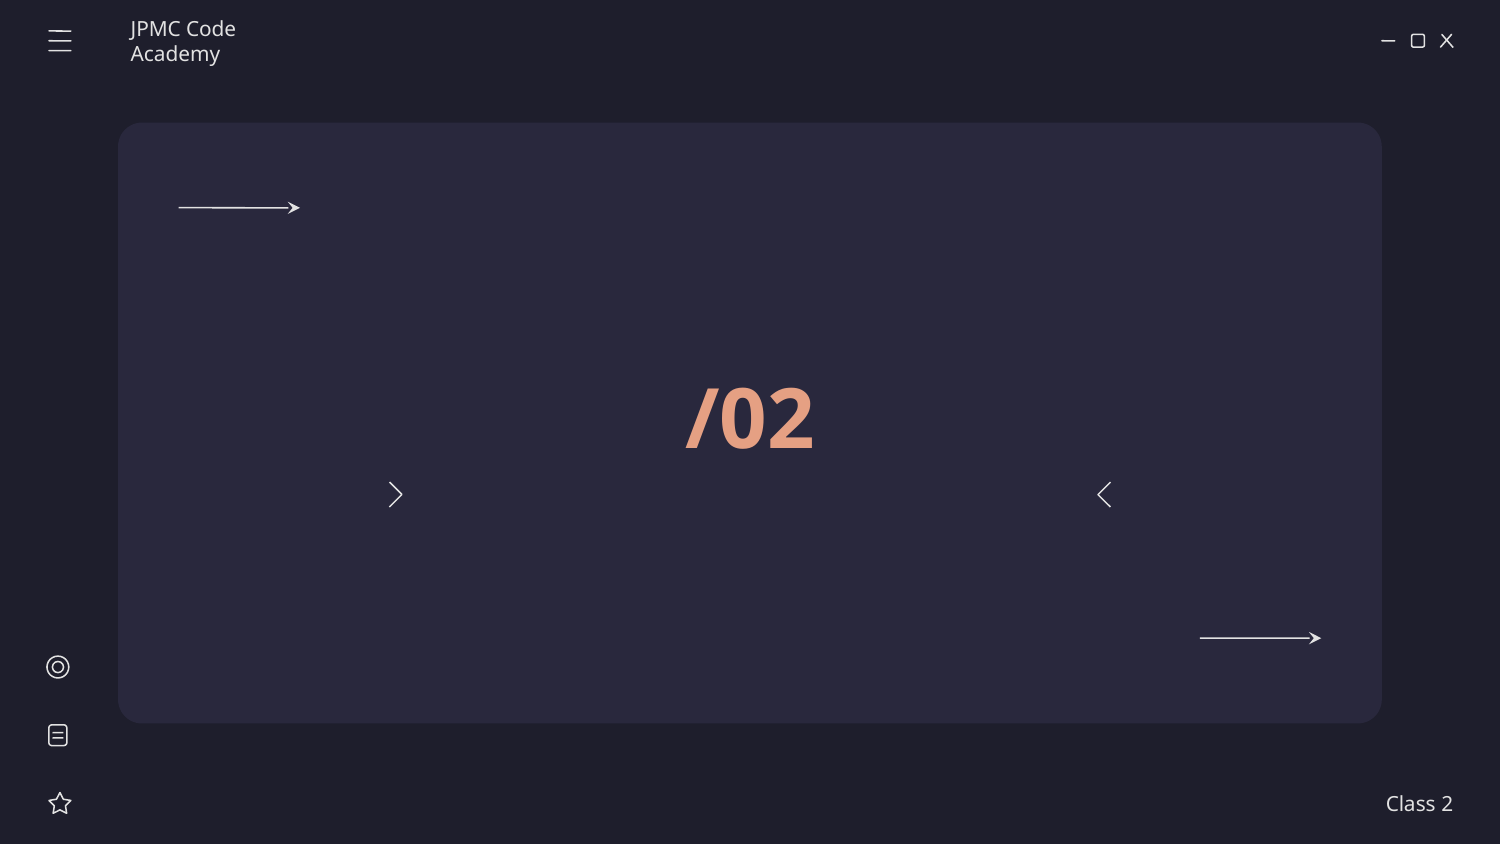

# JPMC Code Academy
/02
Class 2